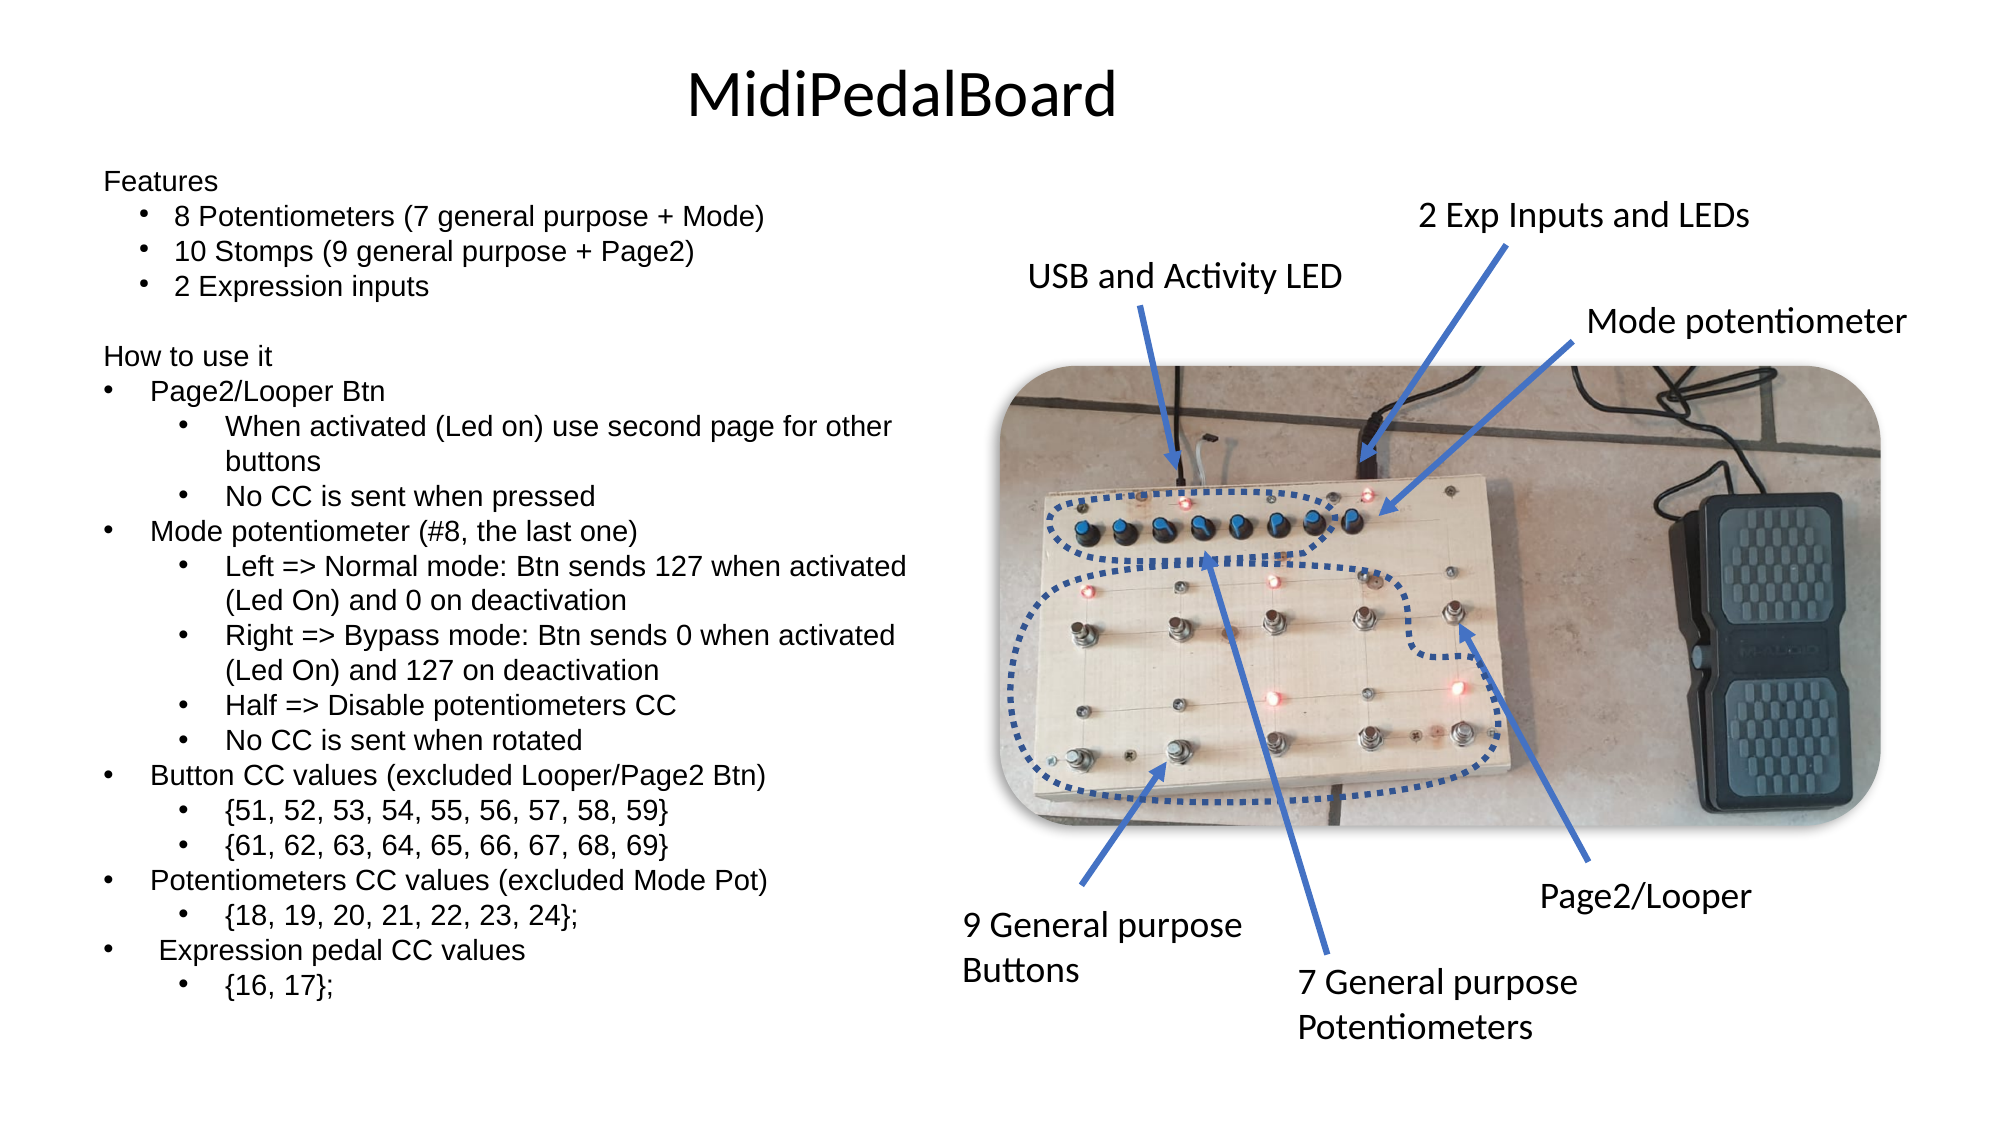

MidiPedalBoard
Features
8 Potentiometers (7 general purpose + Mode)
10 Stomps (9 general purpose + Page2)
2 Expression inputs
How to use it
Page2/Looper Btn
When activated (Led on) use second page for other buttons
No CC is sent when pressed
Mode potentiometer (#8, the last one)
Left => Normal mode: Btn sends 127 when activated (Led On) and 0 on deactivation
Right => Bypass mode: Btn sends 0 when activated (Led On) and 127 on deactivation
Half => Disable potentiometers CC
No CC is sent when rotated
Button CC values (excluded Looper/Page2 Btn)
{51, 52, 53, 54, 55, 56, 57, 58, 59}
{61, 62, 63, 64, 65, 66, 67, 68, 69}
Potentiometers CC values (excluded Mode Pot)
{18, 19, 20, 21, 22, 23, 24};
 Expression pedal CC values
{16, 17};
2 Exp Inputs and LEDs
USB and Activity LED
Mode potentiometer
Page2/Looper
9 General purpose
Buttons
7 General purpose
Potentiometers